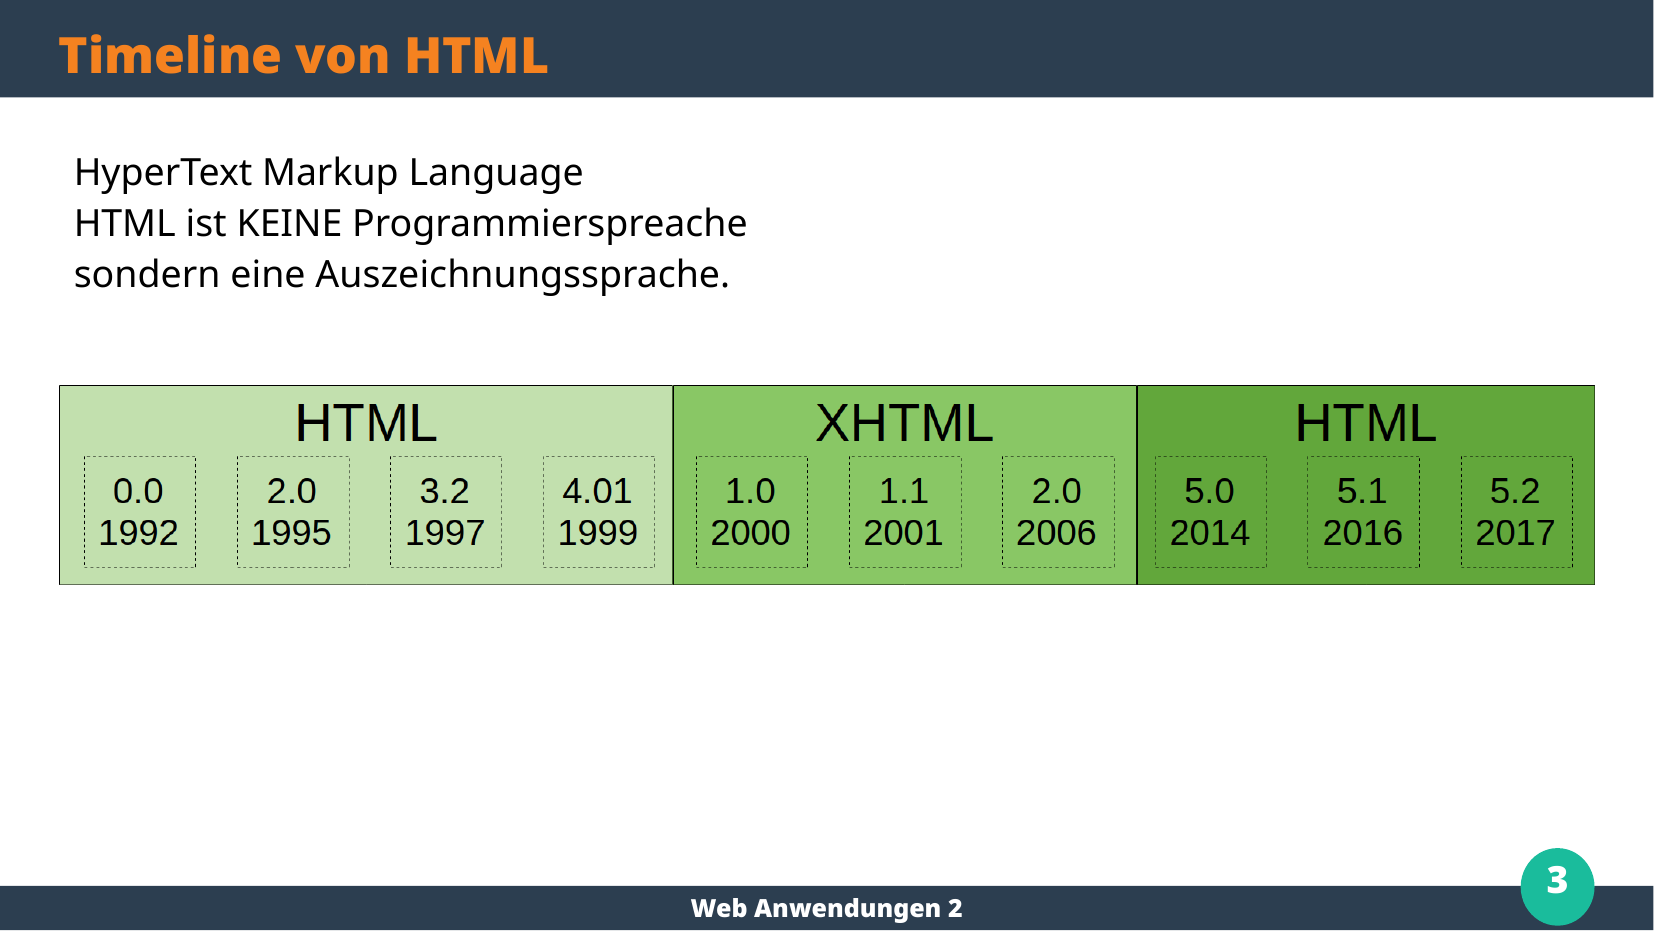

# Timeline von HTML
HyperText Markup Language
HTML ist KEINE Programmierspreache
sondern eine Auszeichnungssprache.
3